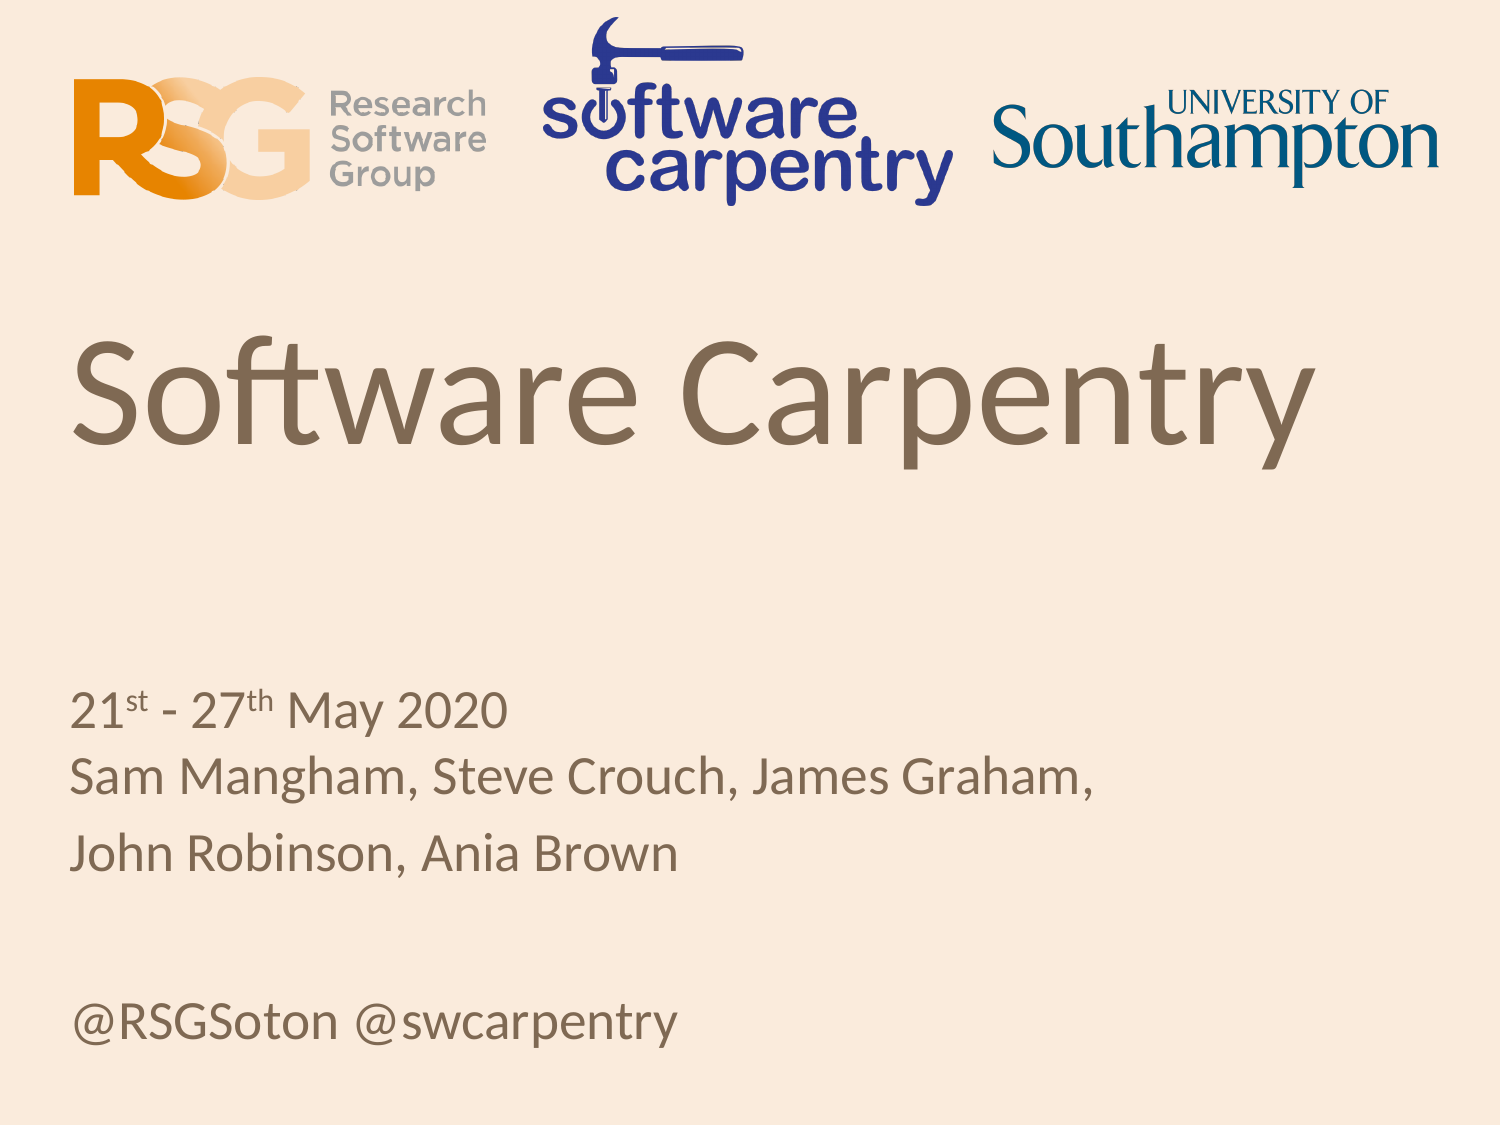

# Software Carpentry
21st - 27th May 2020
Sam Mangham, Steve Crouch, James Graham,
John Robinson, Ania Brown
@RSGSoton @swcarpentry